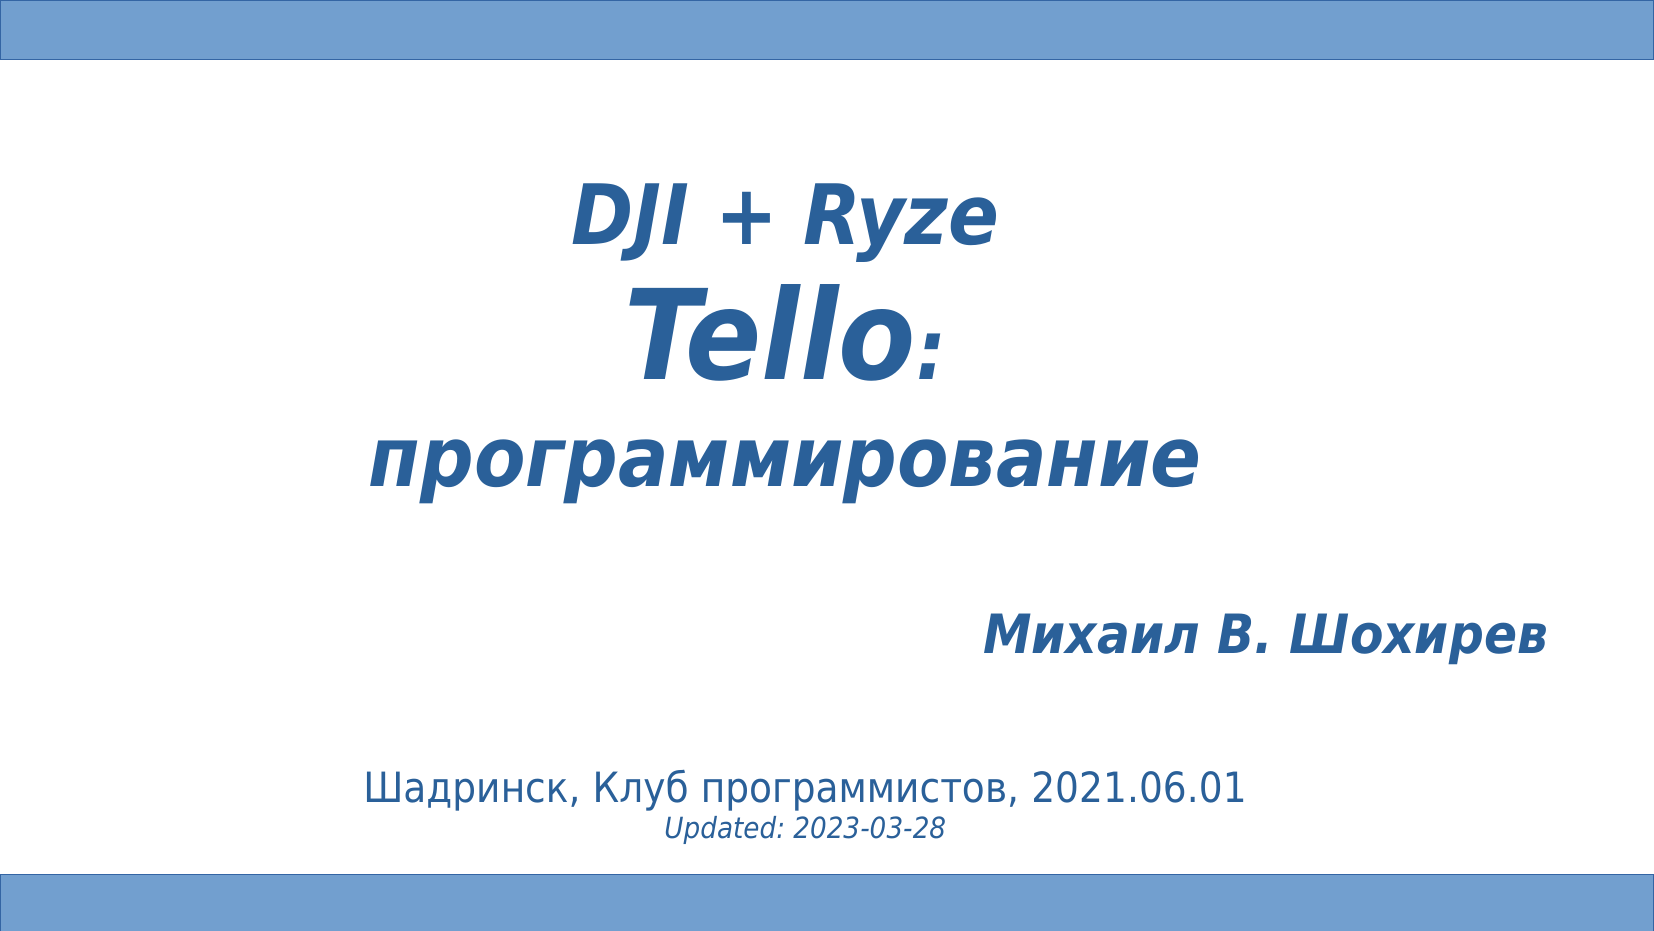

DJI + Ryze
Tello:
программирование
Михаил В. Шохирев
Шадринск, Клуб программистов, 2021.06.01
Updated: 2023-03-28